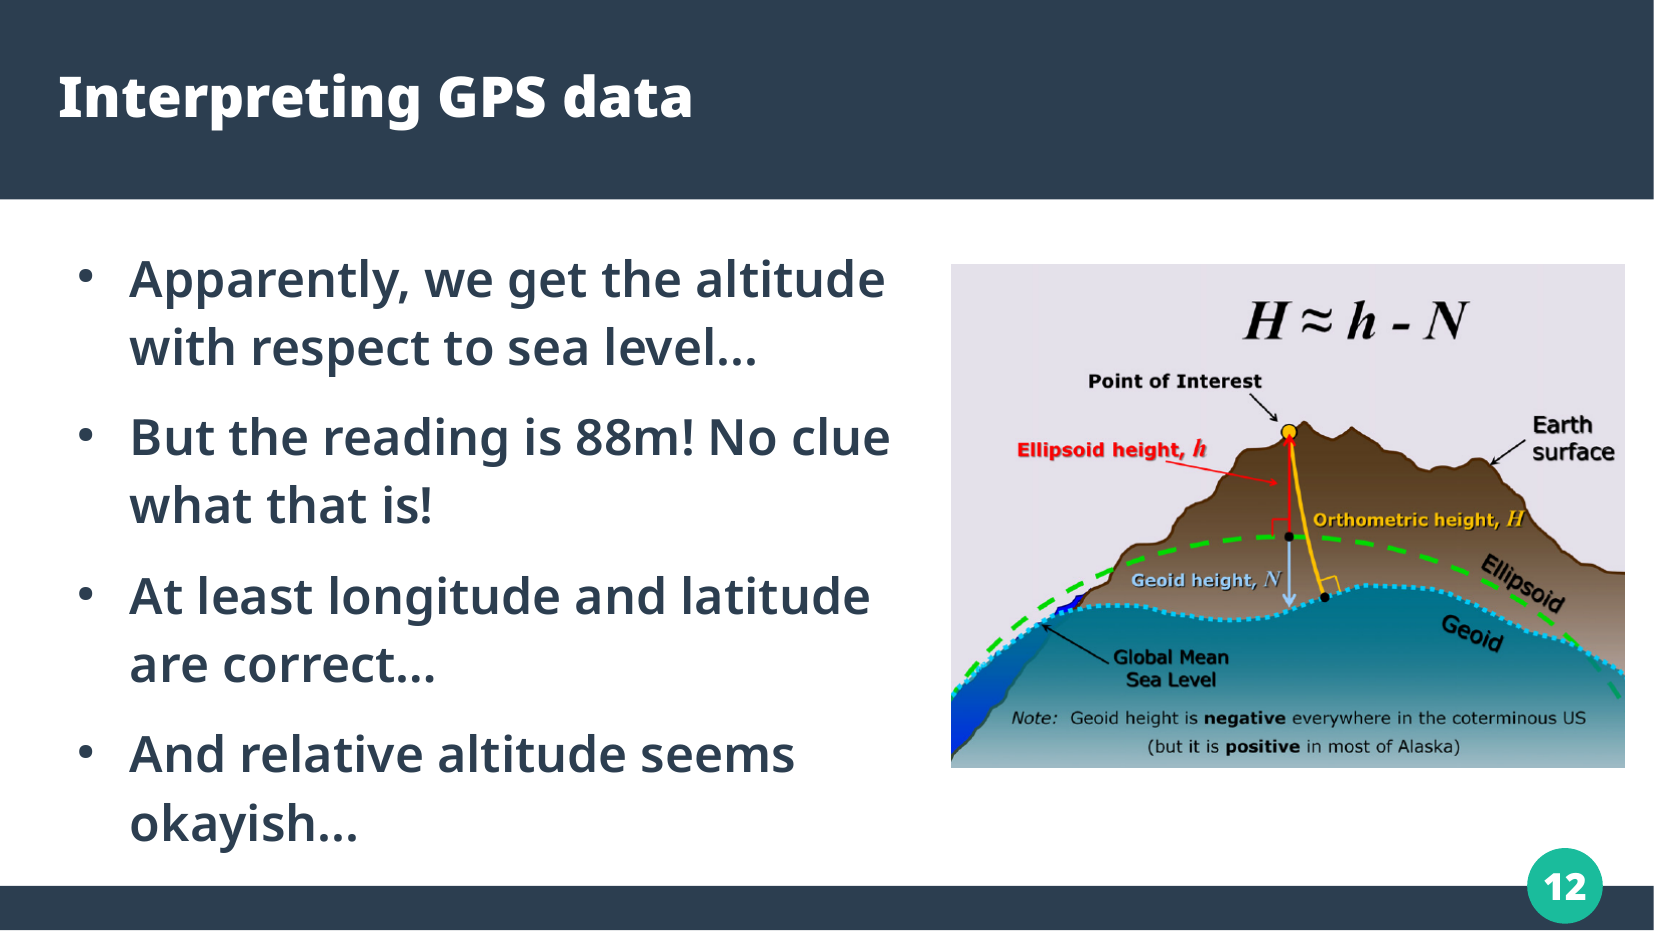

# Interpreting GPS data
Apparently, we get the altitude with respect to sea level...
But the reading is 88m! No clue what that is!
At least longitude and latitude are correct…
And relative altitude seems okayish...